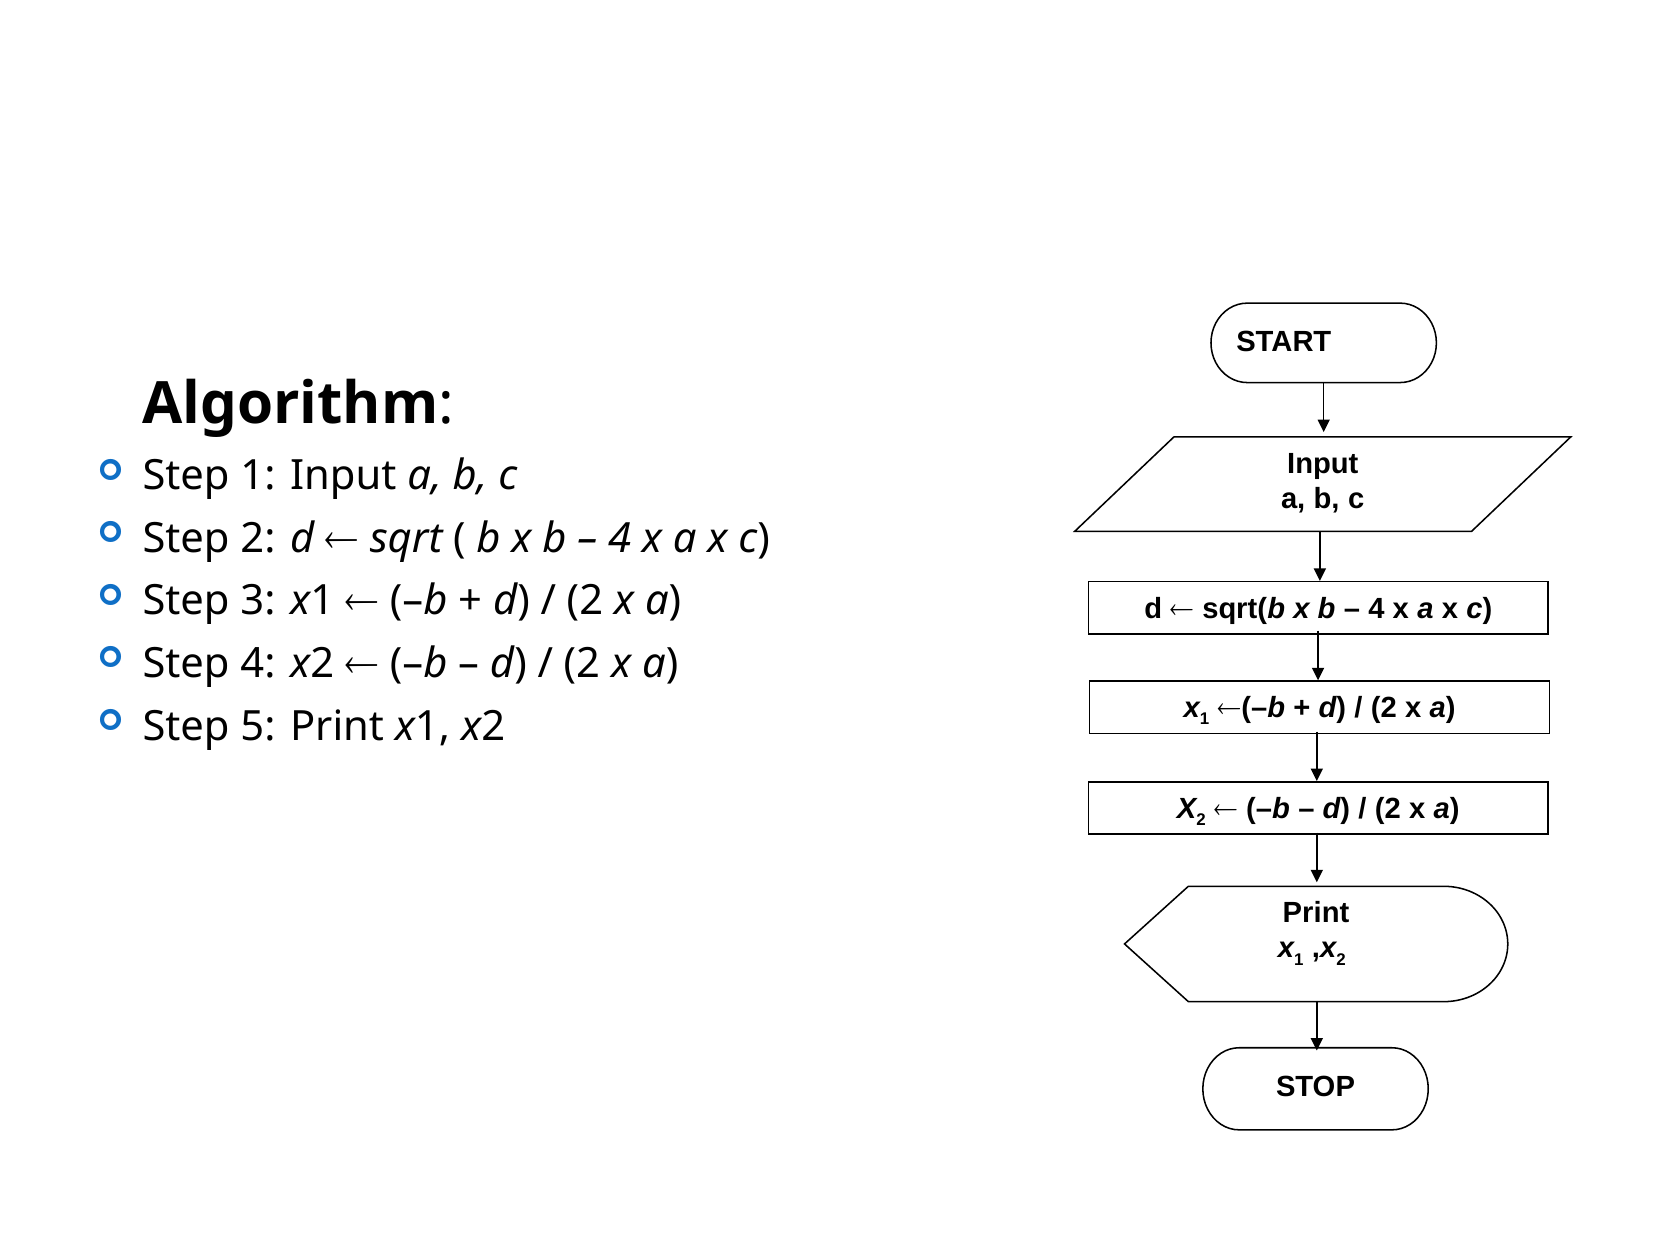

START
Input
a, b, c
d  sqrt(b x b – 4 x a x c)
x1 (–b + d) / (2 x a)
X2  (–b – d) / (2 x a)
Print
x1 ,x2
STOP
# Algorithm:
Step 1: 	Input a, b, c
Step 2: 	d  sqrt ( b x b – 4 x a x c)
Step 3: 	x1  (–b + d) / (2 x a)
Step 4: 	x2  (–b – d) / (2 x a)
Step 5: 	Print x1, x2